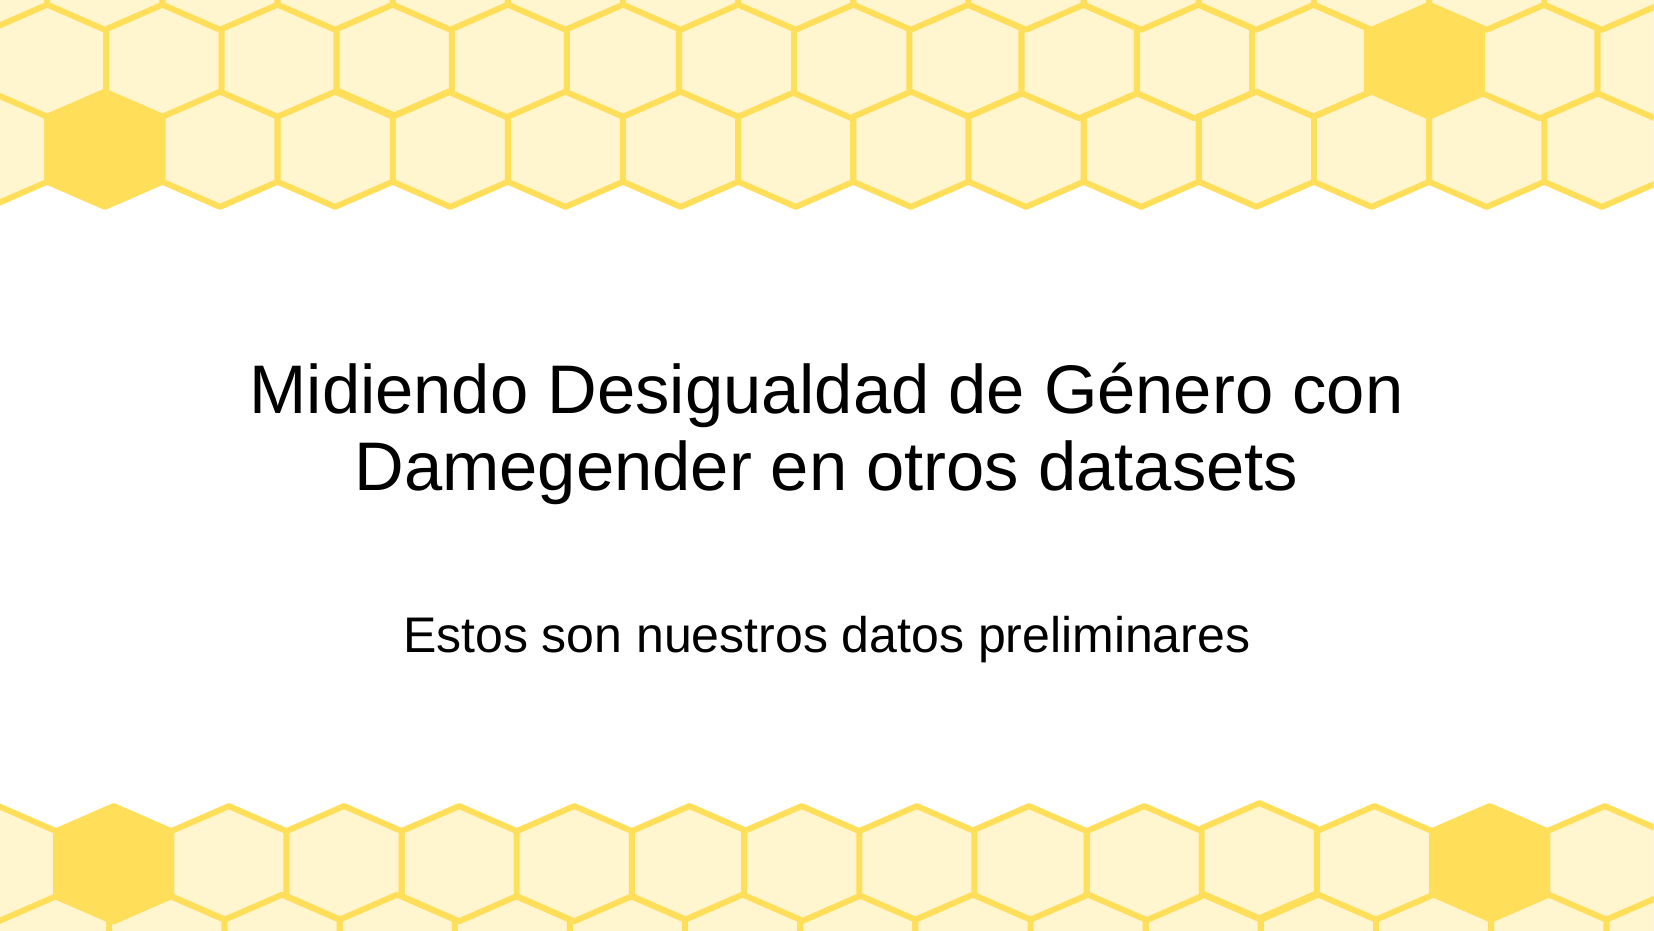

# Midiendo Desigualdad de Género con Damegender en otros datasets
Estos son nuestros datos preliminares